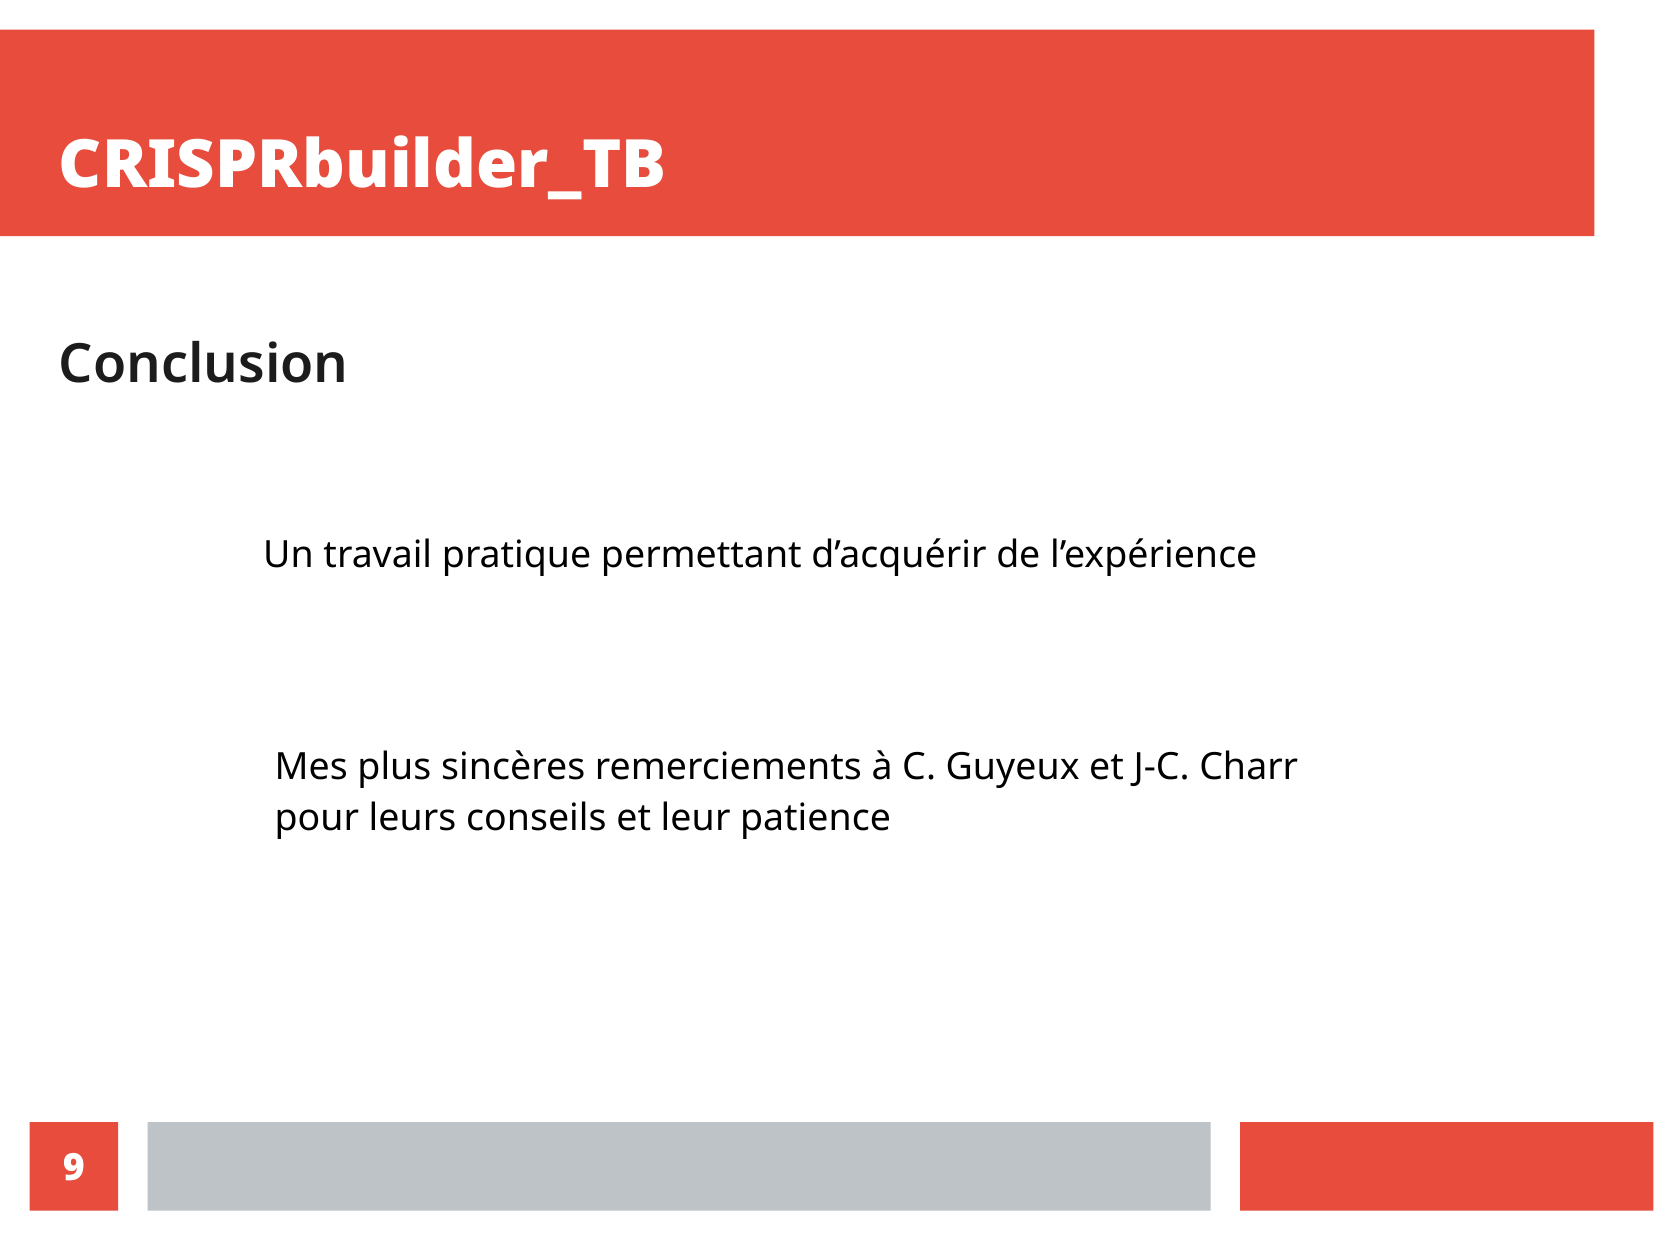

# CRISPRbuilder_TB
Conclusion
Un travail pratique permettant d’acquérir de l’expérience
Mes plus sincères remerciements à C. Guyeux et J-C. Charr
pour leurs conseils et leur patience
9